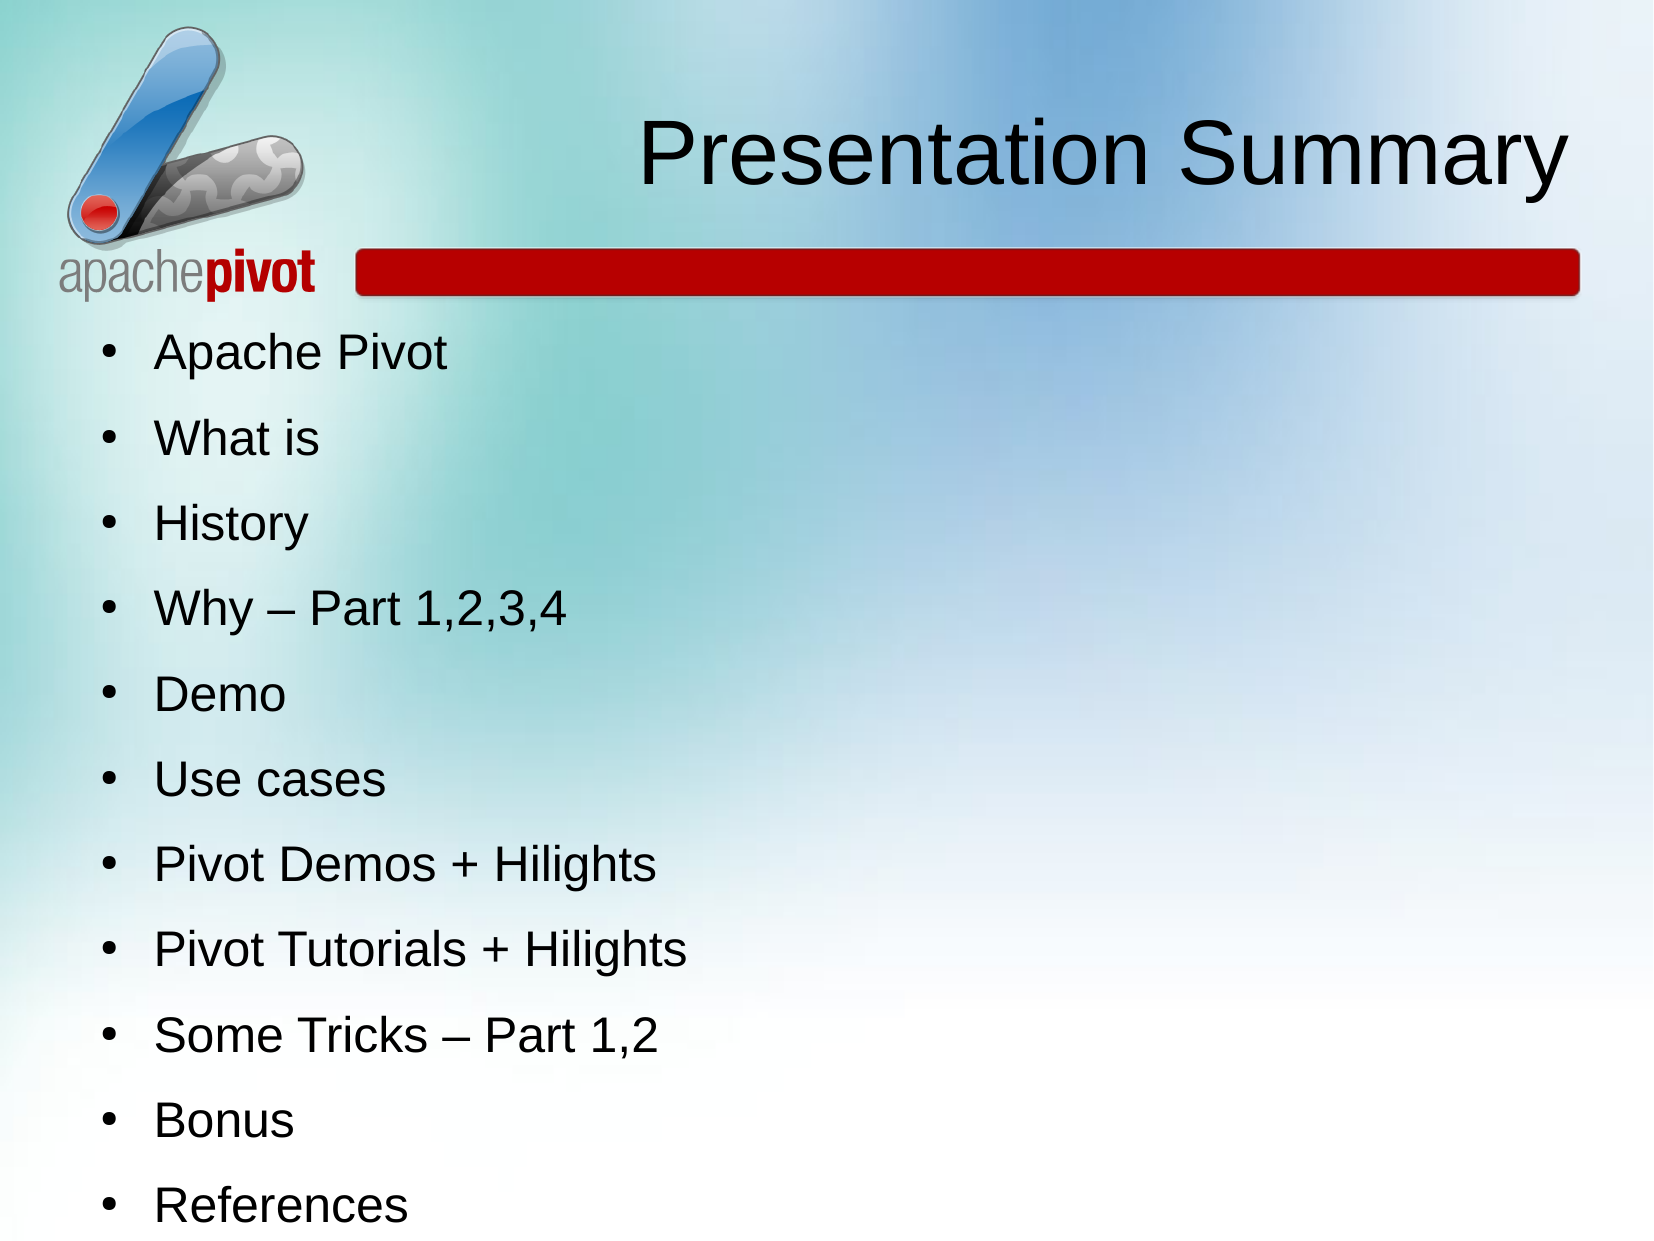

# Presentation Summary
Apache Pivot
What is
History
Why – Part 1,2,3,4
Demo
Use cases
Pivot Demos + Hilights
Pivot Tutorials + Hilights
Some Tricks – Part 1,2
Bonus
References